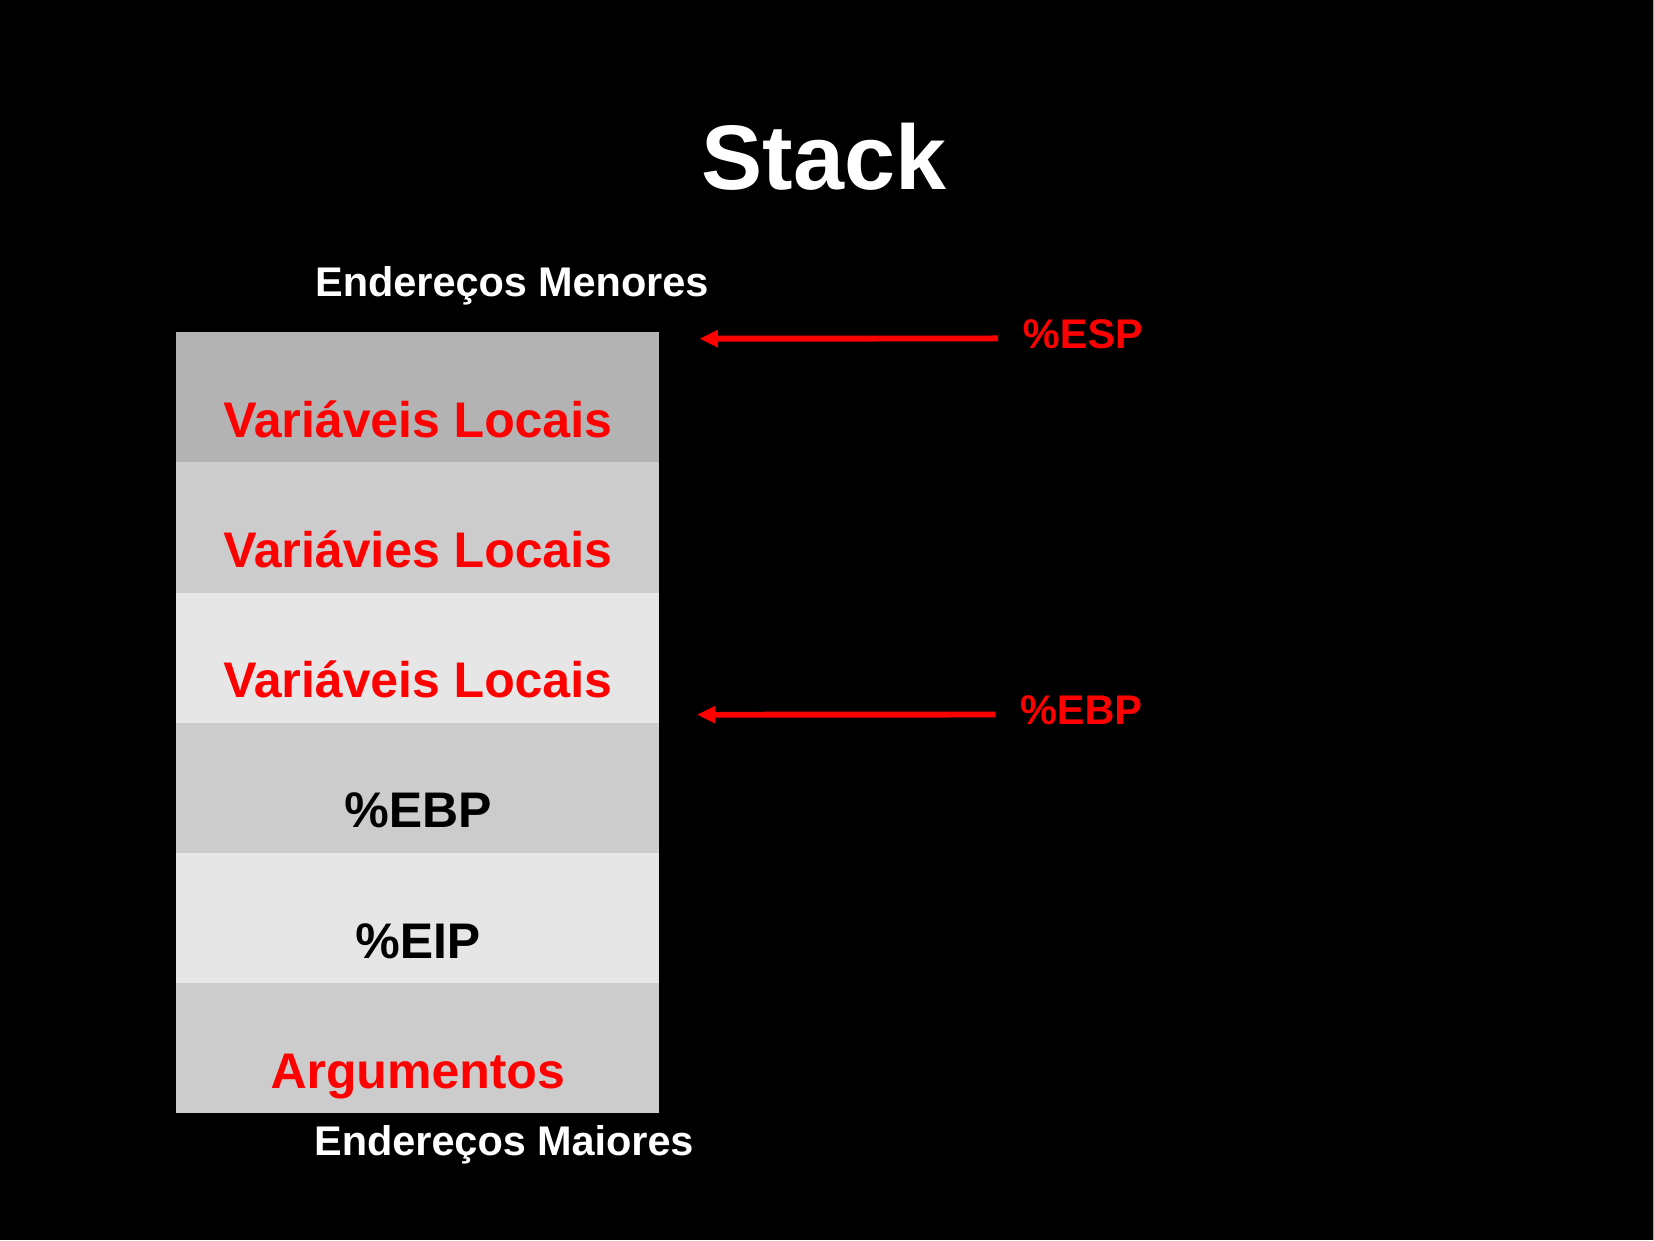

# Stack
Endereços Menores
%ESP
| Variáveis Locais |
| --- |
| Variávies Locais |
| Variáveis Locais |
| %EBP |
| %EIP |
| Argumentos |
%EBP
Endereços Maiores